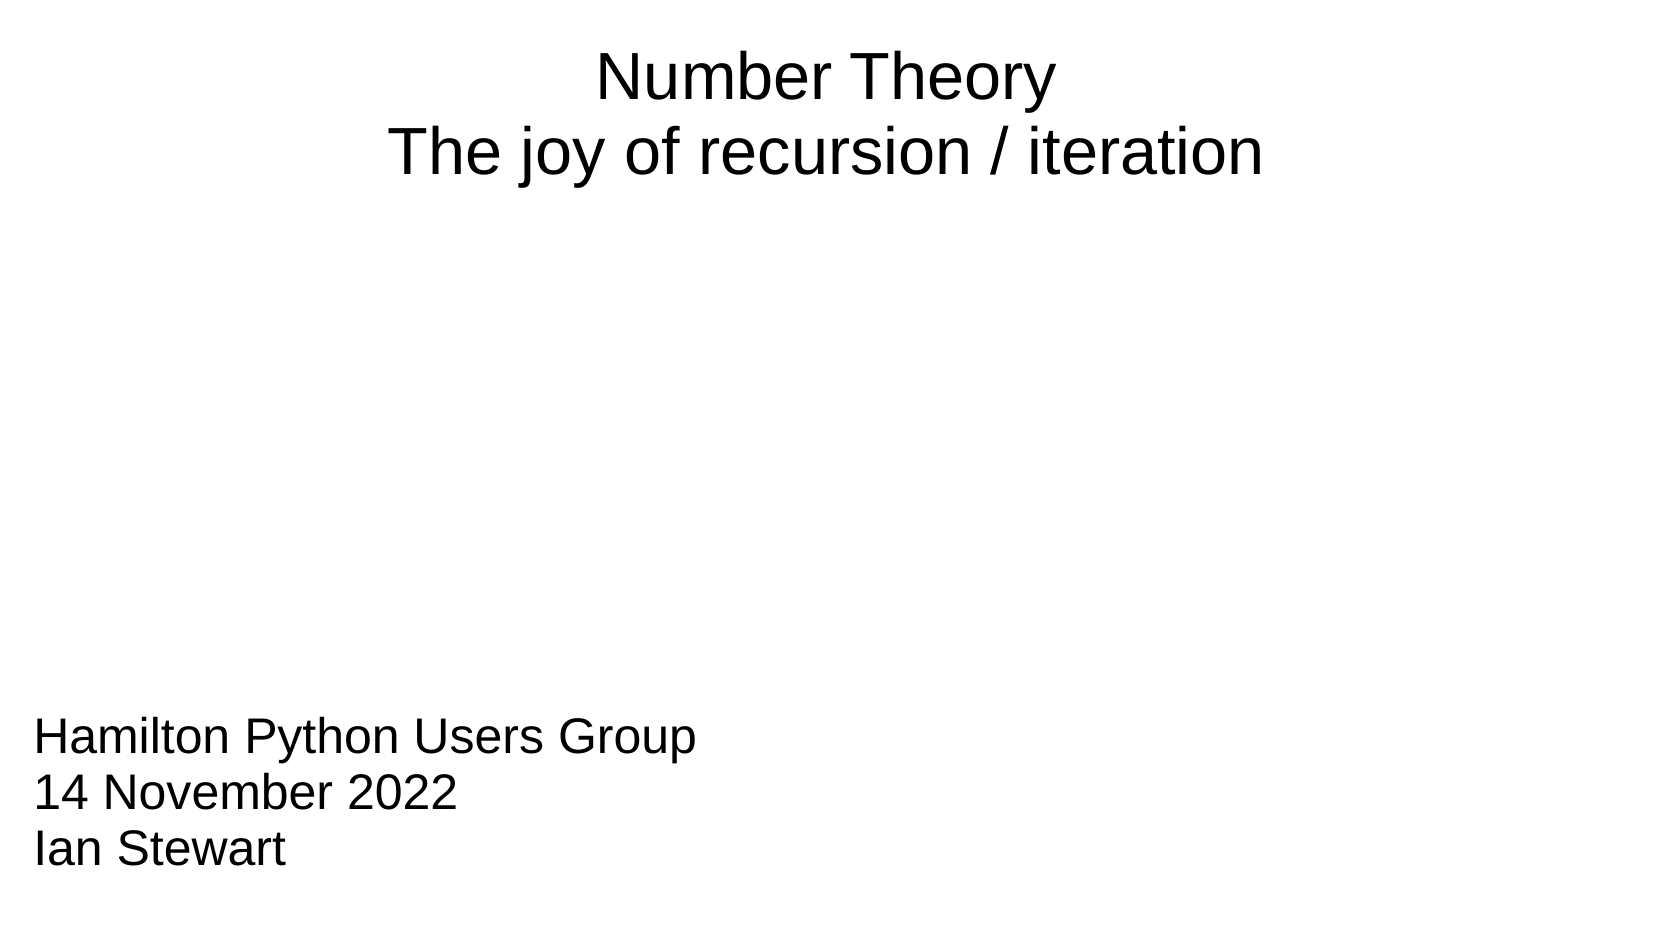

# Number Theory The joy of recursion / iteration
Hamilton Python Users Group
14 November 2022
Ian Stewart